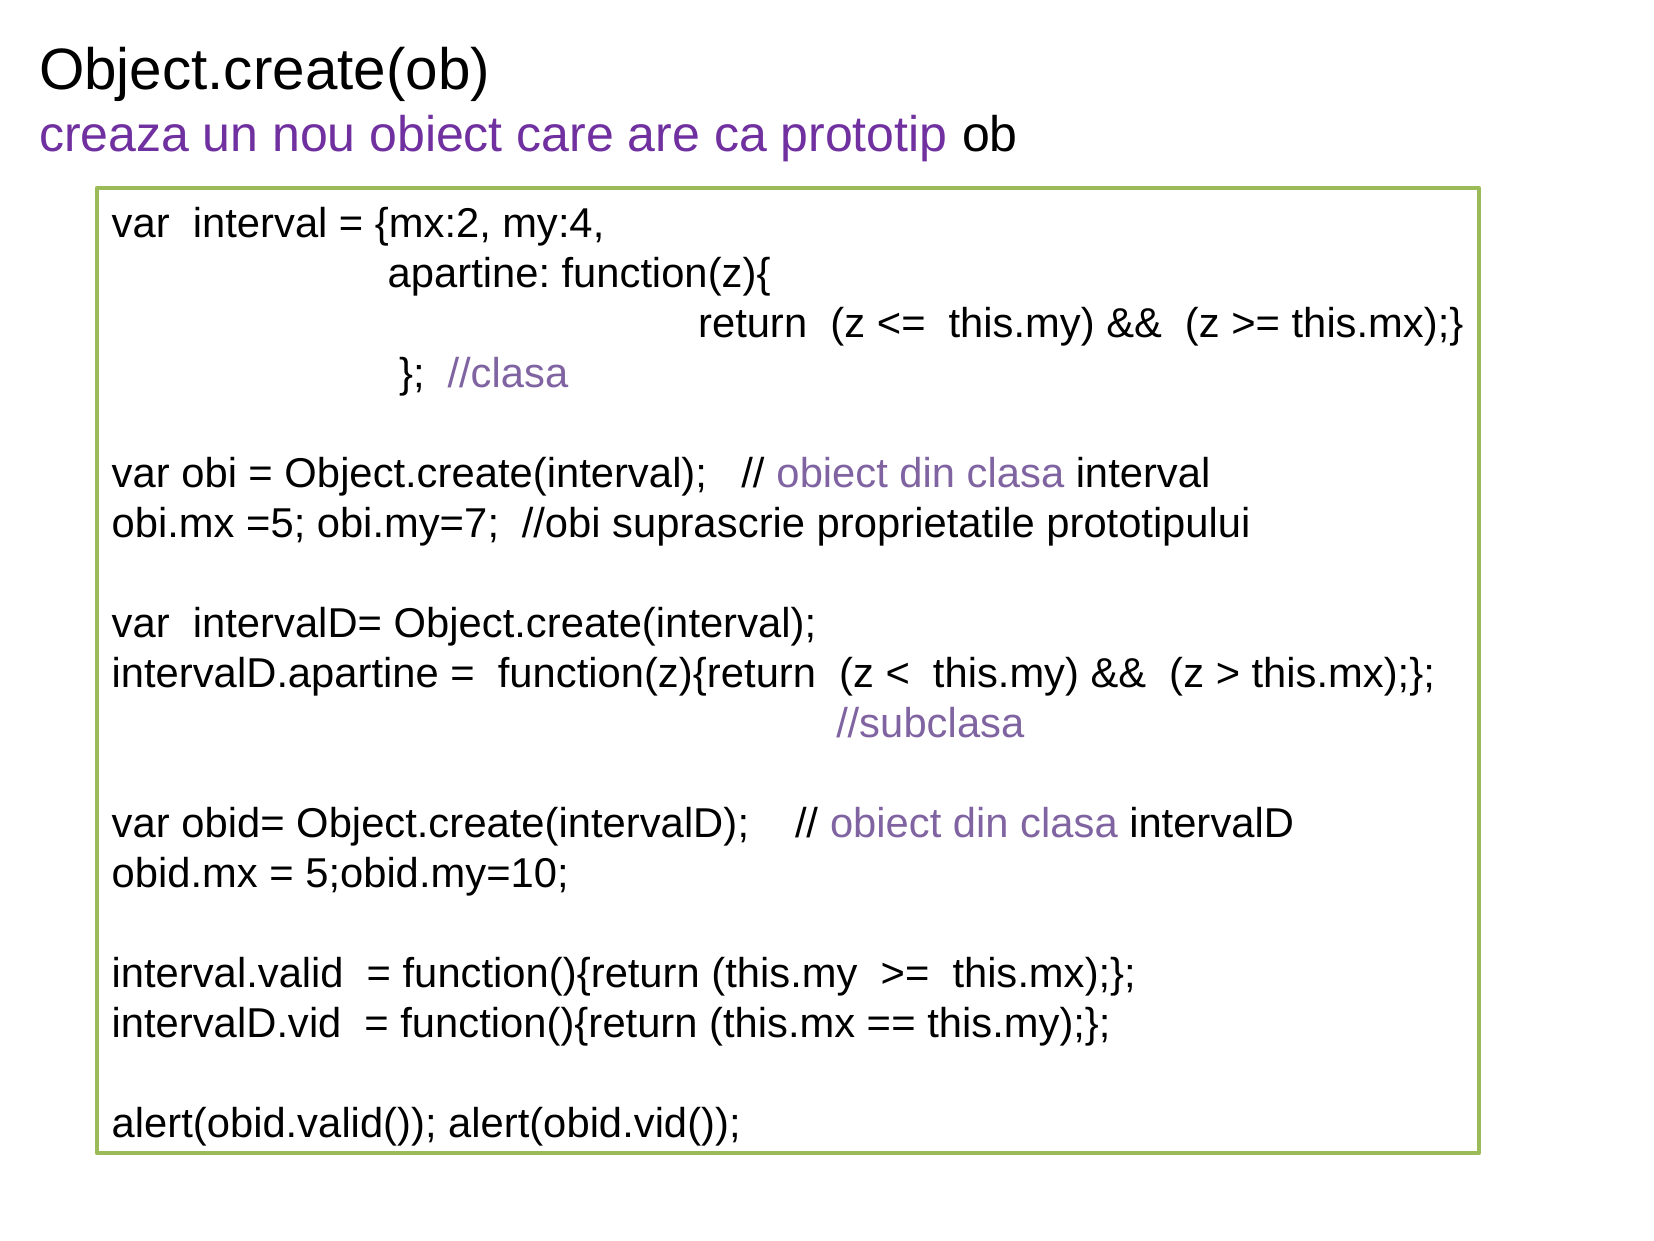

Object.create(ob)
creaza un nou obiect care are ca prototip ob
var interval = {mx:2, my:4,
 apartine: function(z){
 return (z <= this.my) && (z >= this.mx);}
 }; //clasa
var obi = Object.create(interval); // obiect din clasa interval
obi.mx =5; obi.my=7; //obi suprascrie proprietatile prototipului
var intervalD= Object.create(interval);
intervalD.apartine = function(z){return (z < this.my) && (z > this.mx);};
 //subclasa
var obid= Object.create(intervalD); // obiect din clasa intervalD
obid.mx = 5;obid.my=10;
interval.valid = function(){return (this.my >= this.mx);};
intervalD.vid = function(){return (this.mx == this.my);};
alert(obid.valid()); alert(obid.vid());